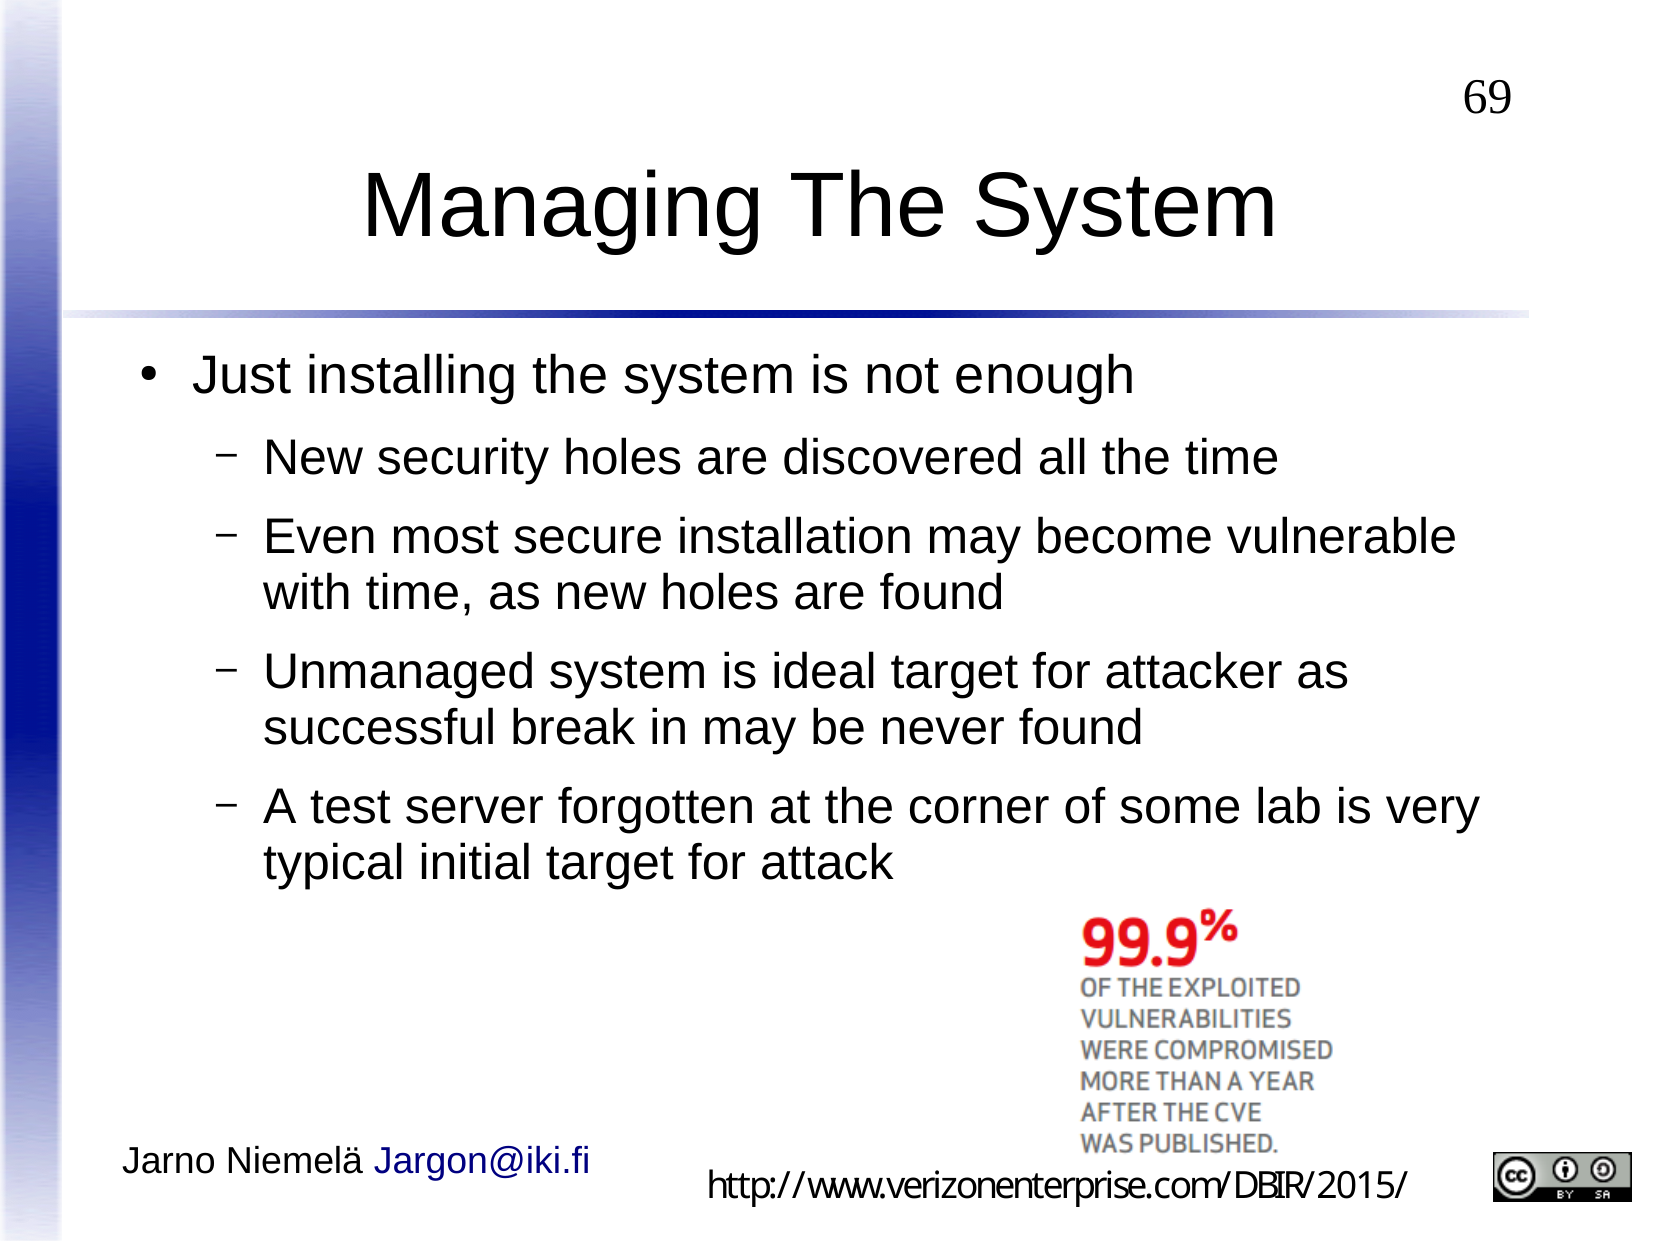

# Managing The System
Just installing the system is not enough
New security holes are discovered all the time
Even most secure installation may become vulnerable with time, as new holes are found
Unmanaged system is ideal target for attacker as successful break in may be never found
A test server forgotten at the corner of some lab is very typical initial target for attack